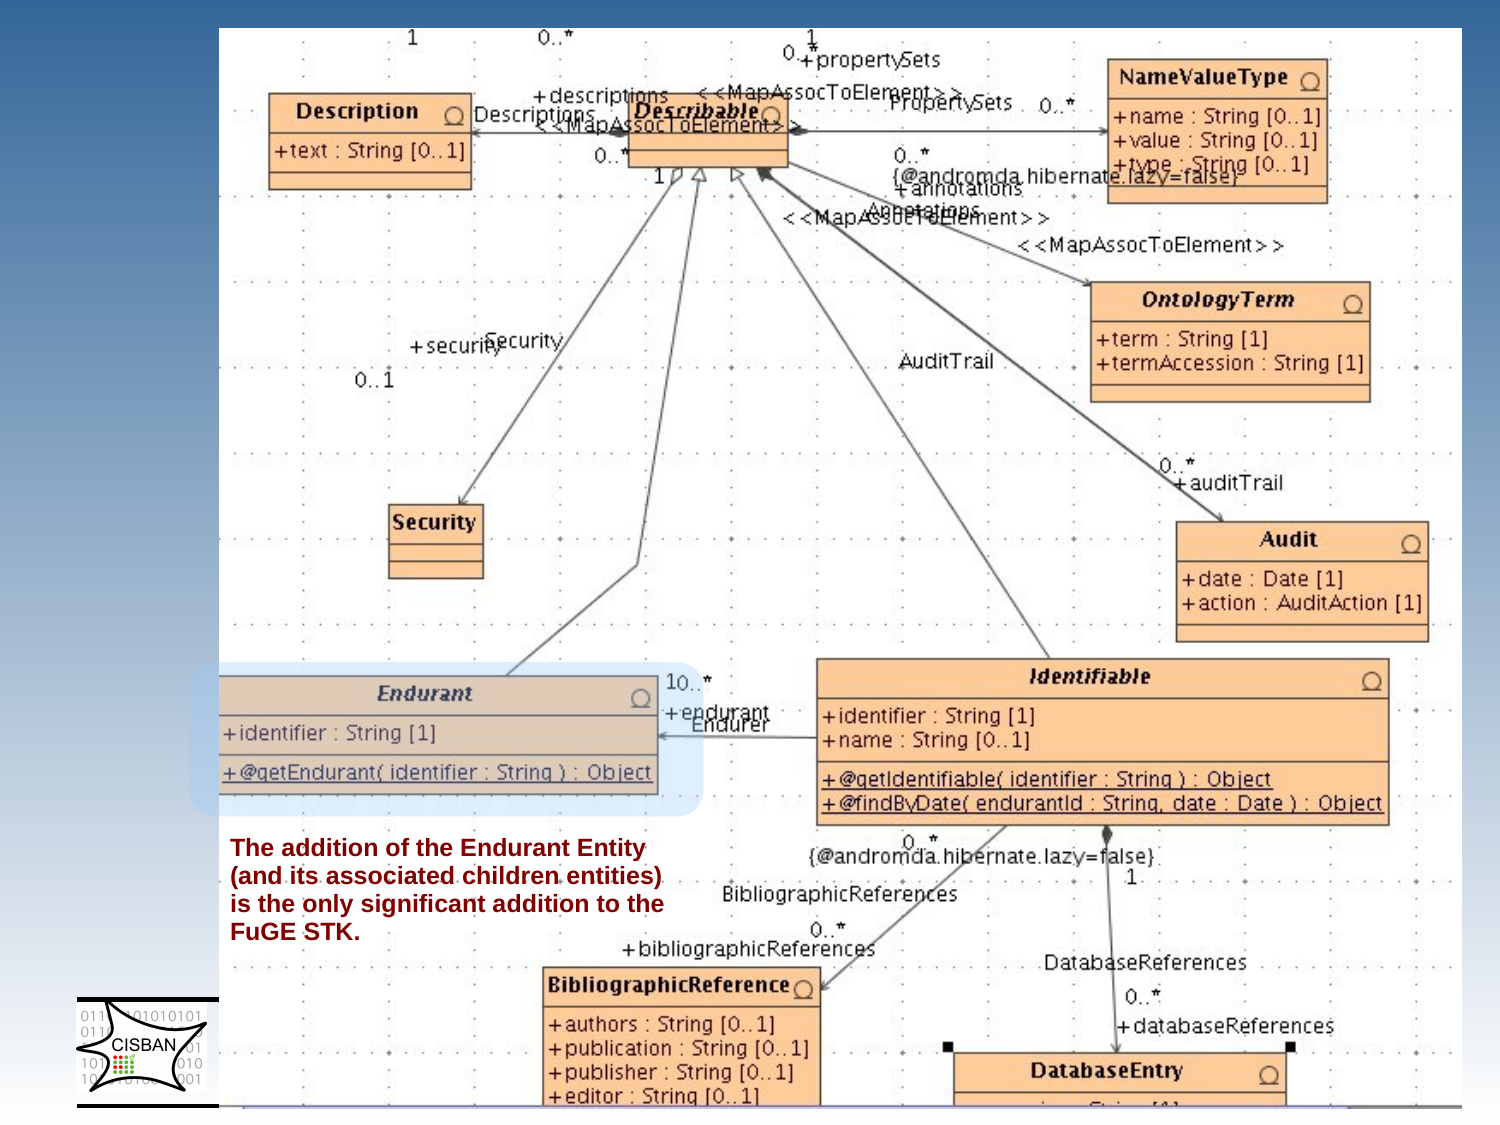

The addition of the Endurant Entity
(and its associated children entities)
is the only significant addition to the
FuGE STK.